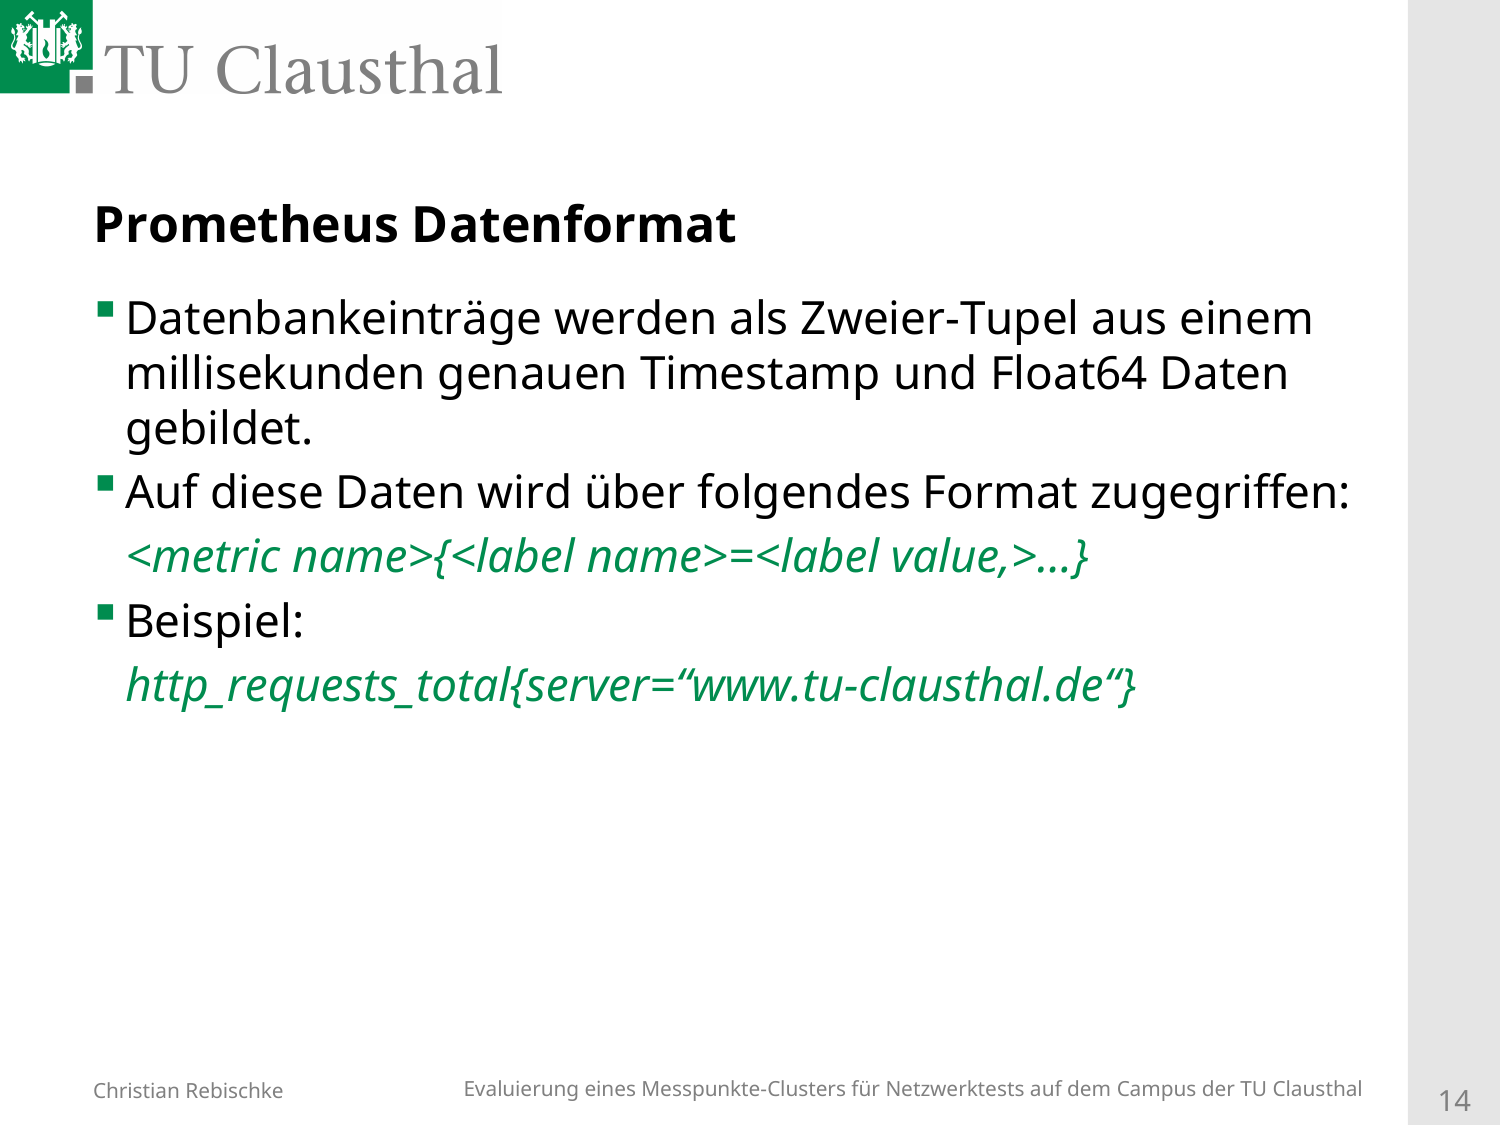

# Prometheus Datenformat
Datenbankeinträge werden als Zweier-Tupel aus einem millisekunden genauen Timestamp und Float64 Daten gebildet.
Auf diese Daten wird über folgendes Format zugegriffen:
<metric name>{<label name>=<label value,>…}
Beispiel:
http_requests_total{server=“www.tu-clausthal.de“}